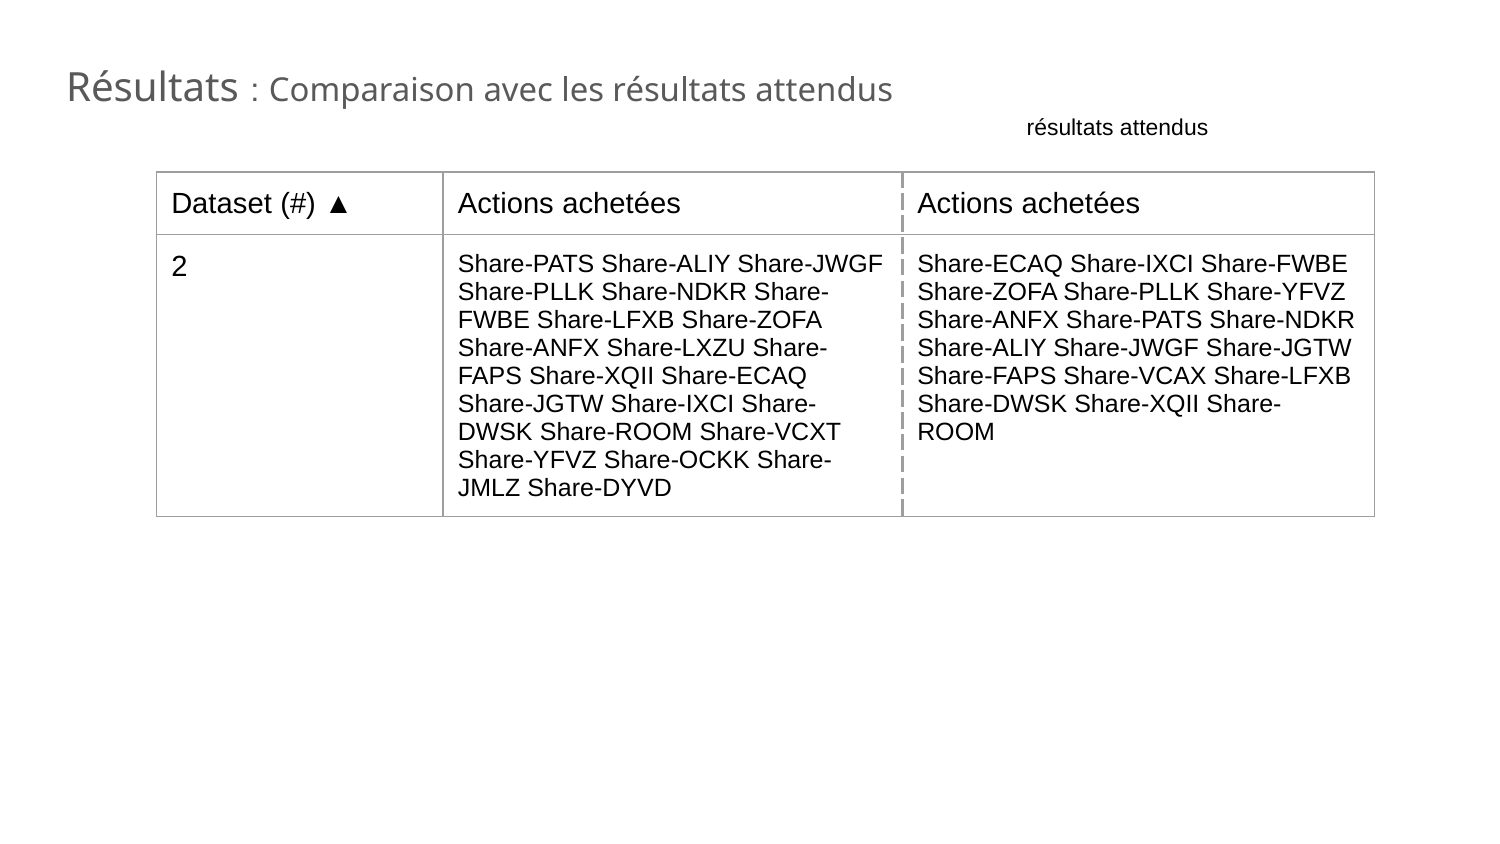

# Résultats : Comparaison avec les résultats attendus
résultats attendus
| Dataset (#) ▲ | Actions achetées | Actions achetées |
| --- | --- | --- |
| 2 | Share-PATS Share-ALIY Share-JWGF Share-PLLK Share-NDKR Share-FWBE Share-LFXB Share-ZOFA Share-ANFX Share-LXZU Share-FAPS Share-XQII Share-ECAQ Share-JGTW Share-IXCI Share-DWSK Share-ROOM Share-VCXT Share-YFVZ Share-OCKK Share-JMLZ Share-DYVD | Share-ECAQ Share-IXCI Share-FWBE Share-ZOFA Share-PLLK Share-YFVZ Share-ANFX Share-PATS Share-NDKR Share-ALIY Share-JWGF Share-JGTW Share-FAPS Share-VCAX Share-LFXB Share-DWSK Share-XQII Share-ROOM |